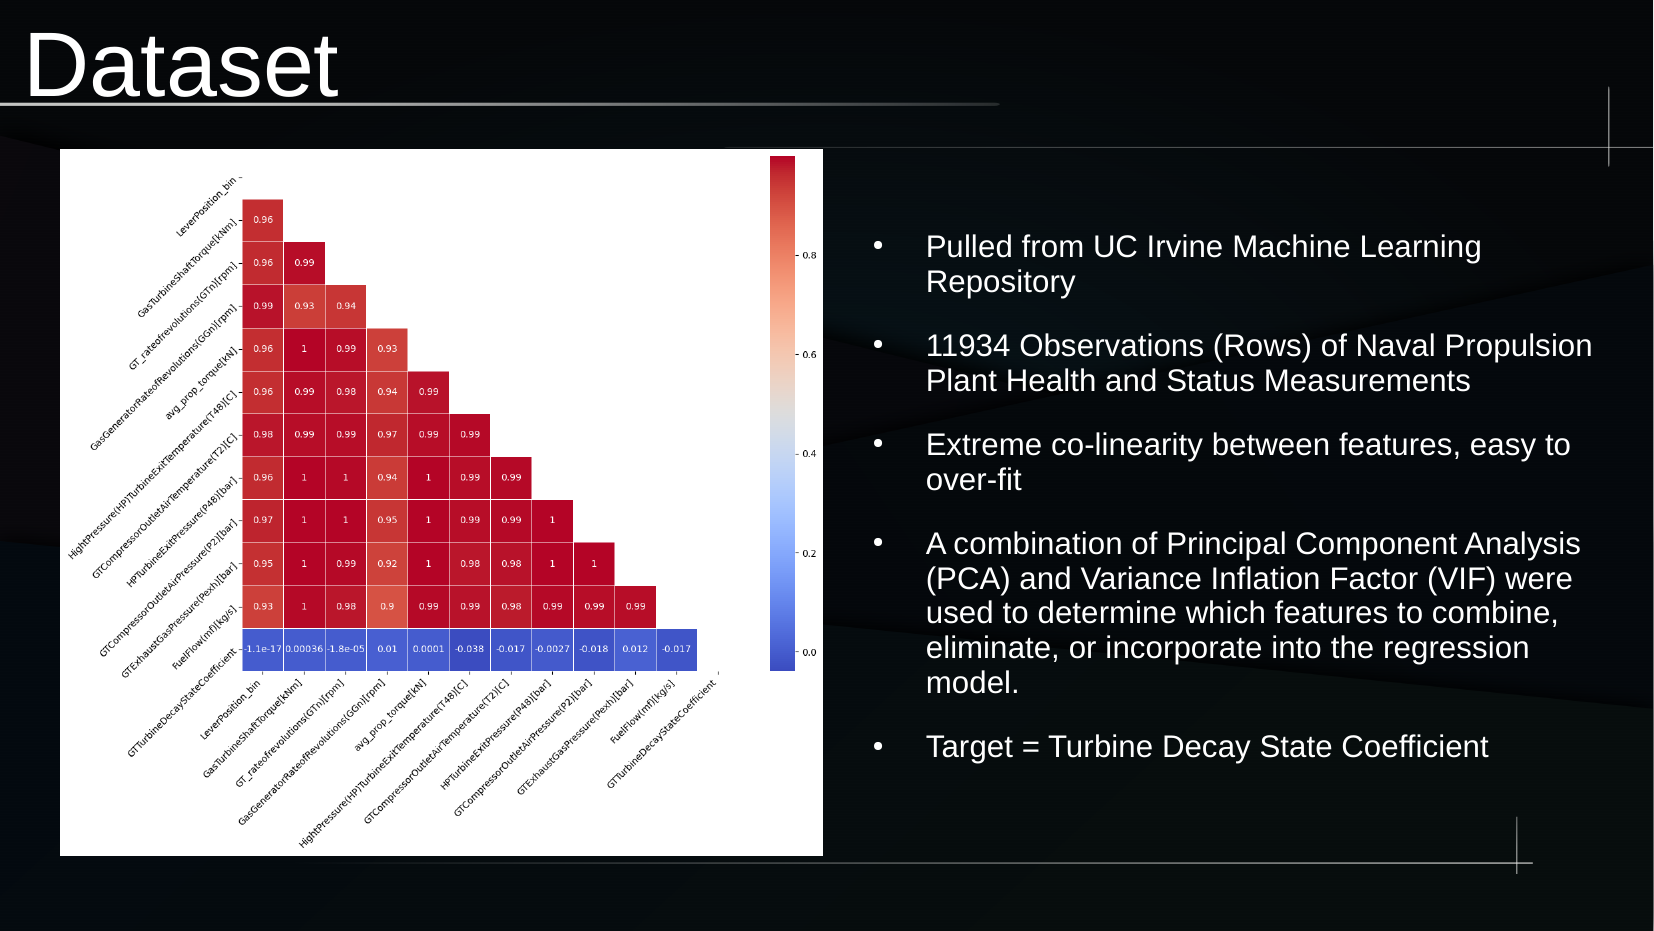

# Dataset
Pulled from UC Irvine Machine Learning Repository
11934 Observations (Rows) of Naval Propulsion Plant Health and Status Measurements
Extreme co-linearity between features, easy to over-fit
A combination of Principal Component Analysis (PCA) and Variance Inflation Factor (VIF) were used to determine which features to combine, eliminate, or incorporate into the regression model.
Target = Turbine Decay State Coefficient